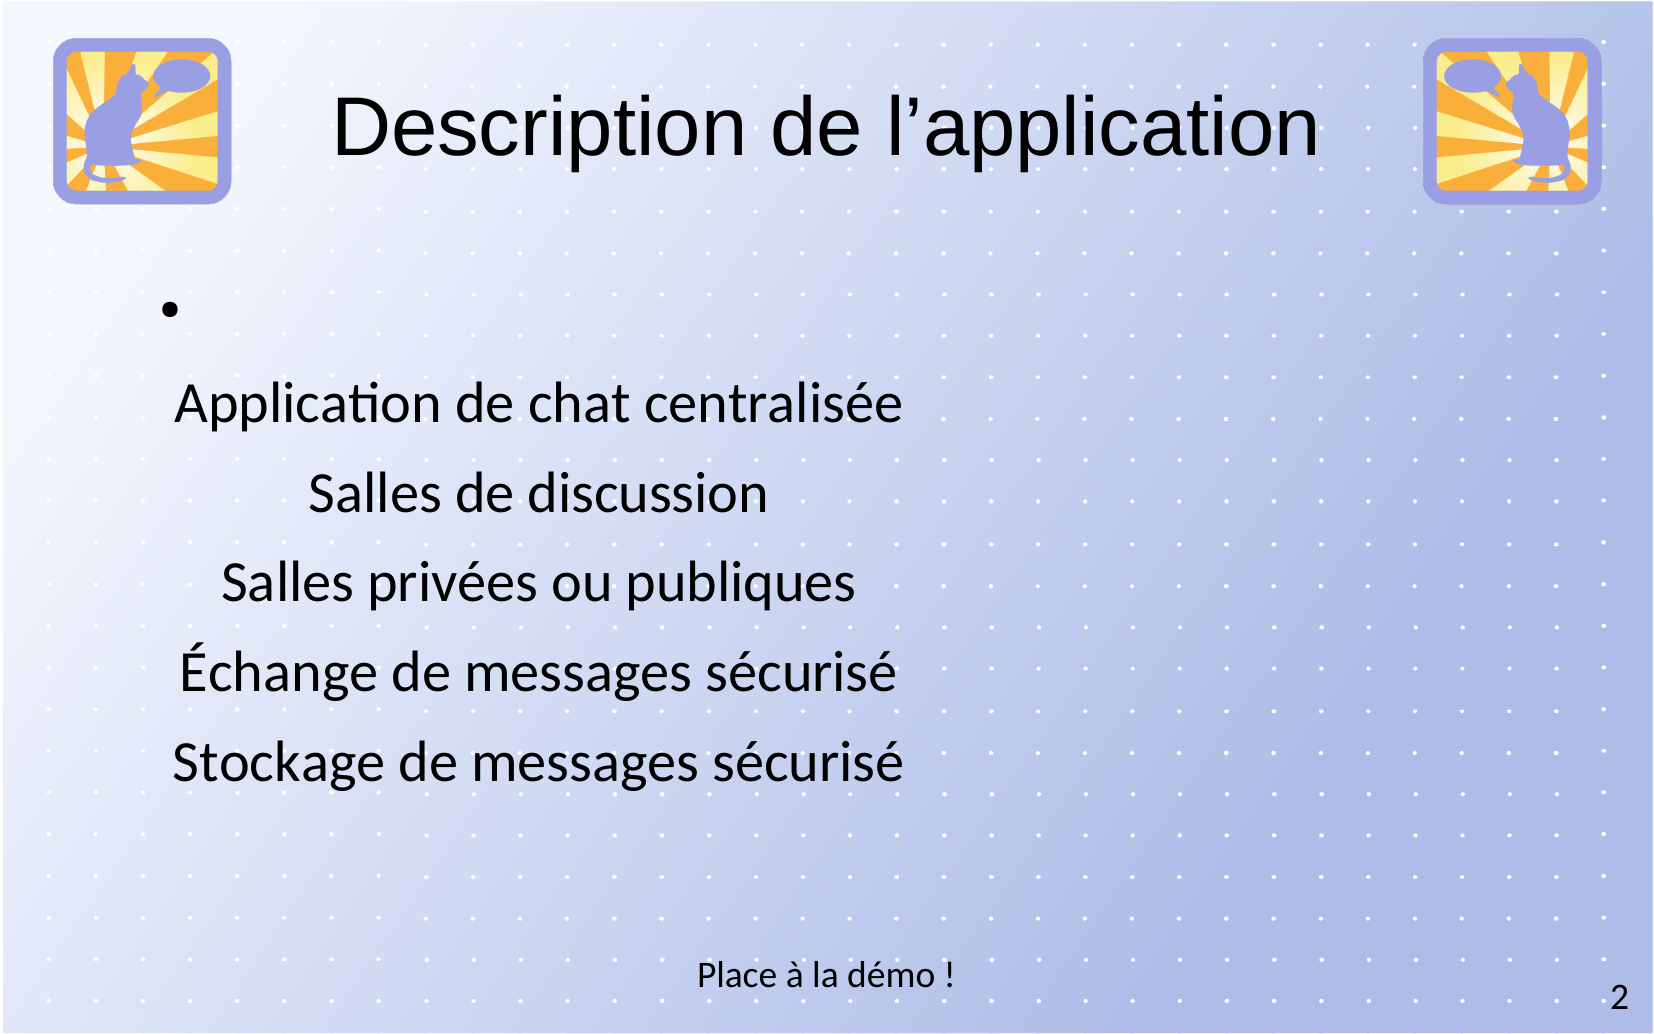

# Description de l’application
 Application de chat centralisée
 Salles de discussion
 Salles privées ou publiques
 Échange de messages sécurisé
 Stockage de messages sécurisé
Place à la démo !
2